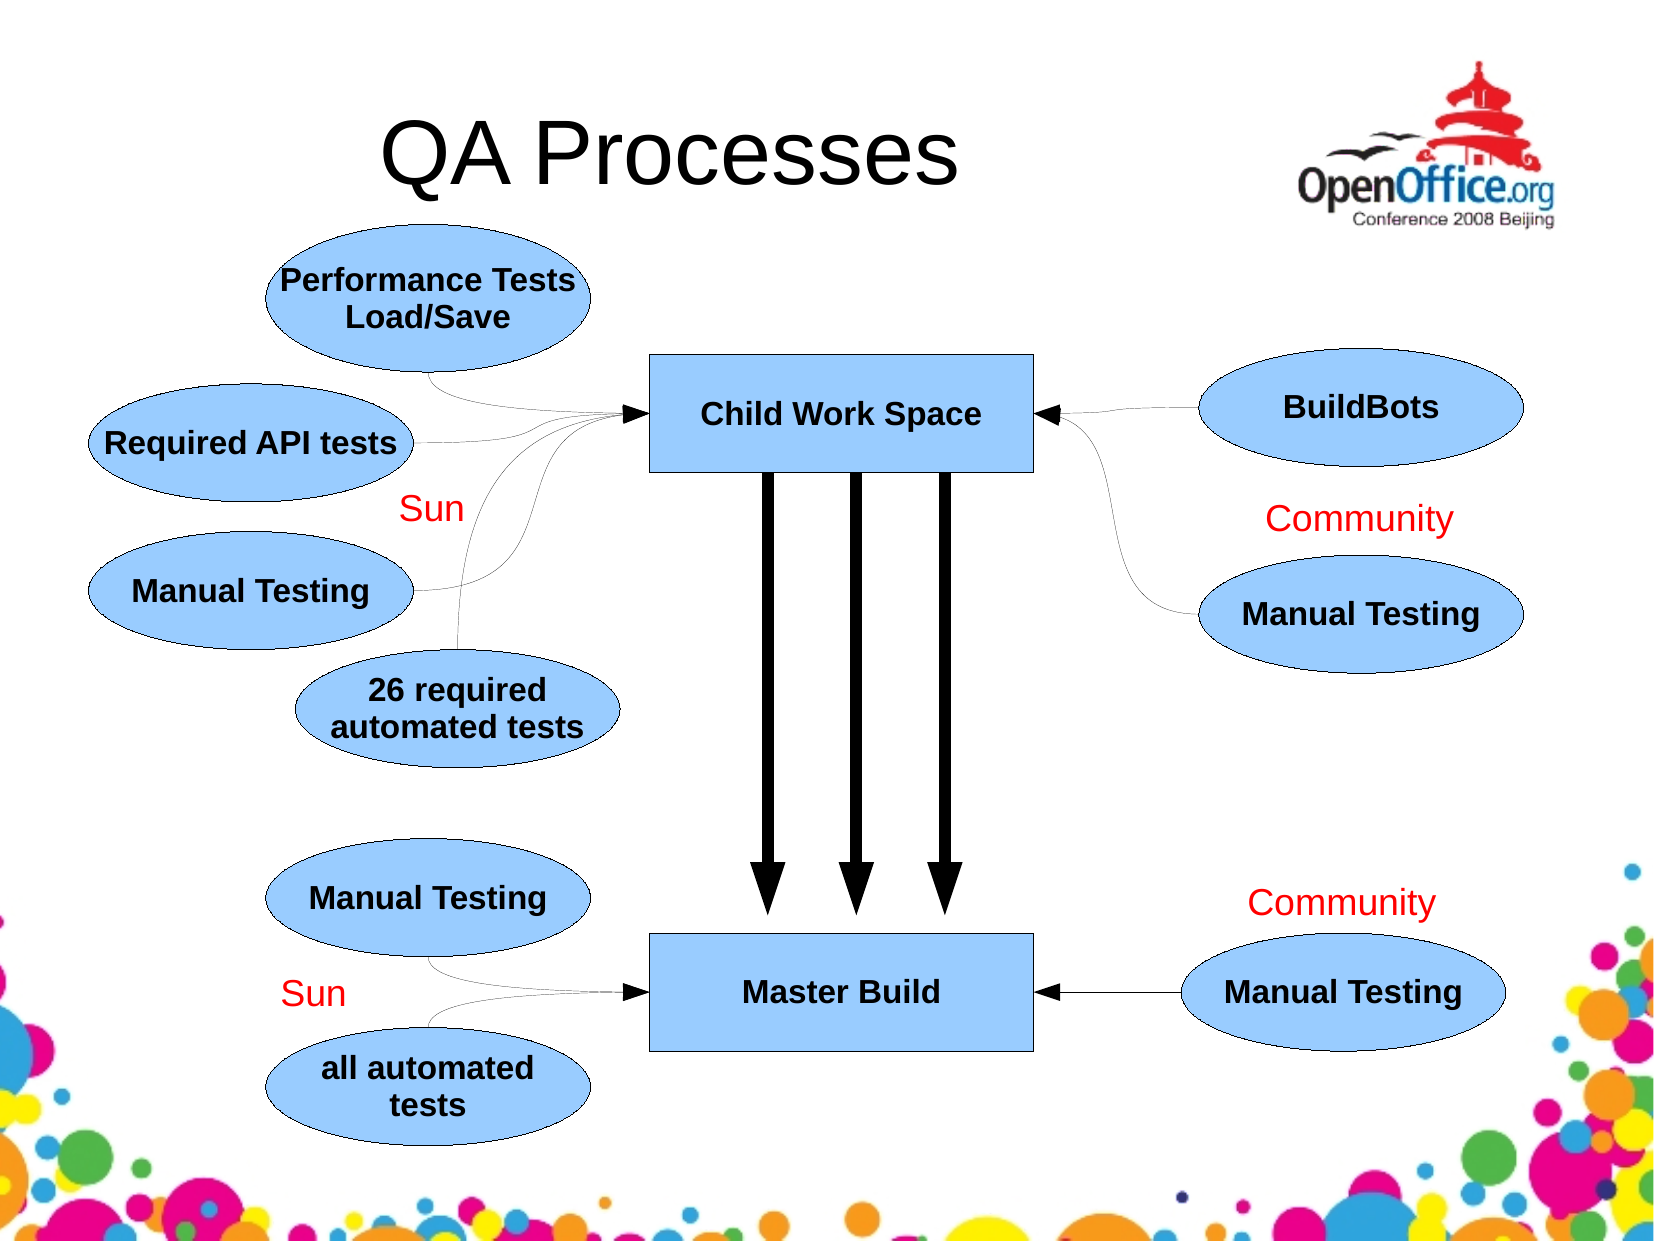

# QA Processes
Performance Tests
Load/Save
BuildBots
Child Work Space
Required API tests
Sun
Community
Manual Testing
Manual Testing
26 required
automated tests
Manual Testing
Community
Master Build
Manual Testing
Sun
all automated
tests